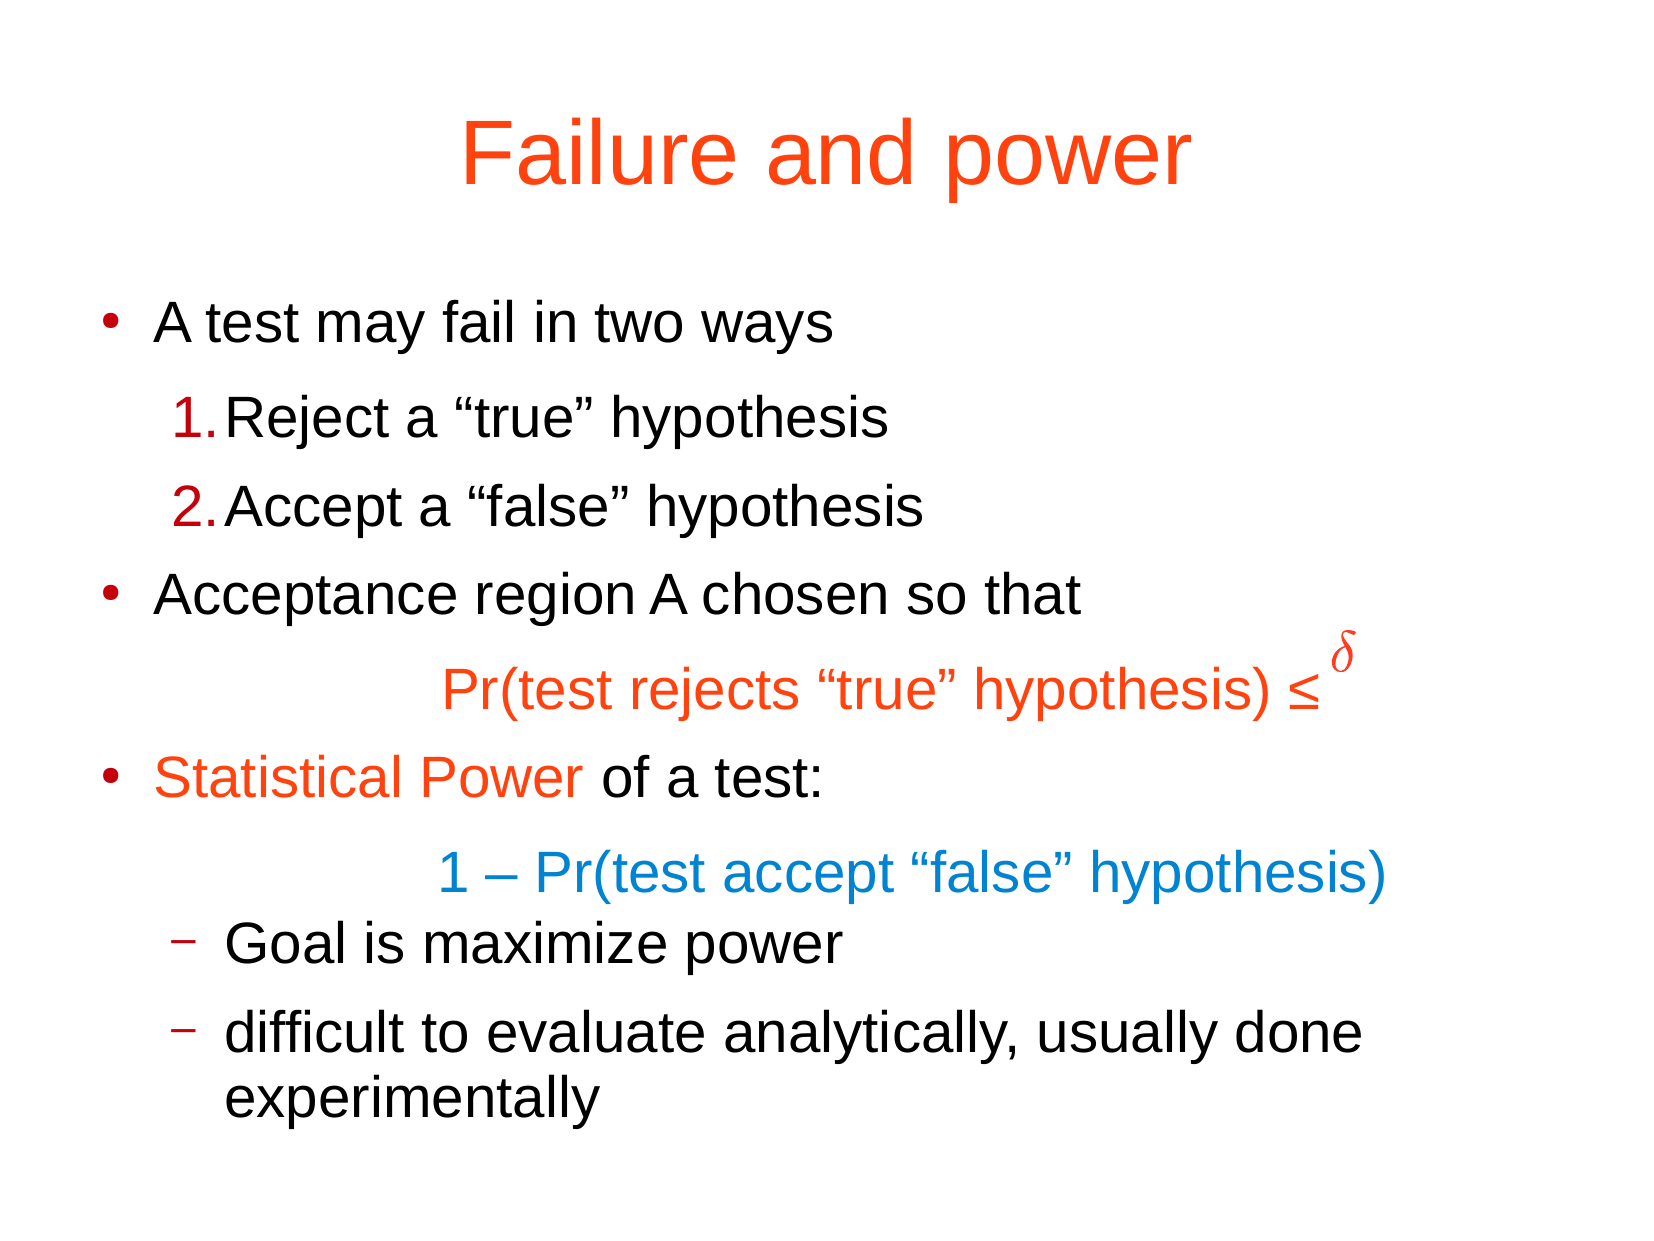

# Failure and power
A test may fail in two ways
Reject a “true” hypothesis
Accept a “false” hypothesis
Acceptance region A chosen so that
Pr(test rejects “true” hypothesis) ≤
Statistical Power of a test:
1 – Pr(test accept “false” hypothesis)
Goal is maximize power
difficult to evaluate analytically, usually done experimentally